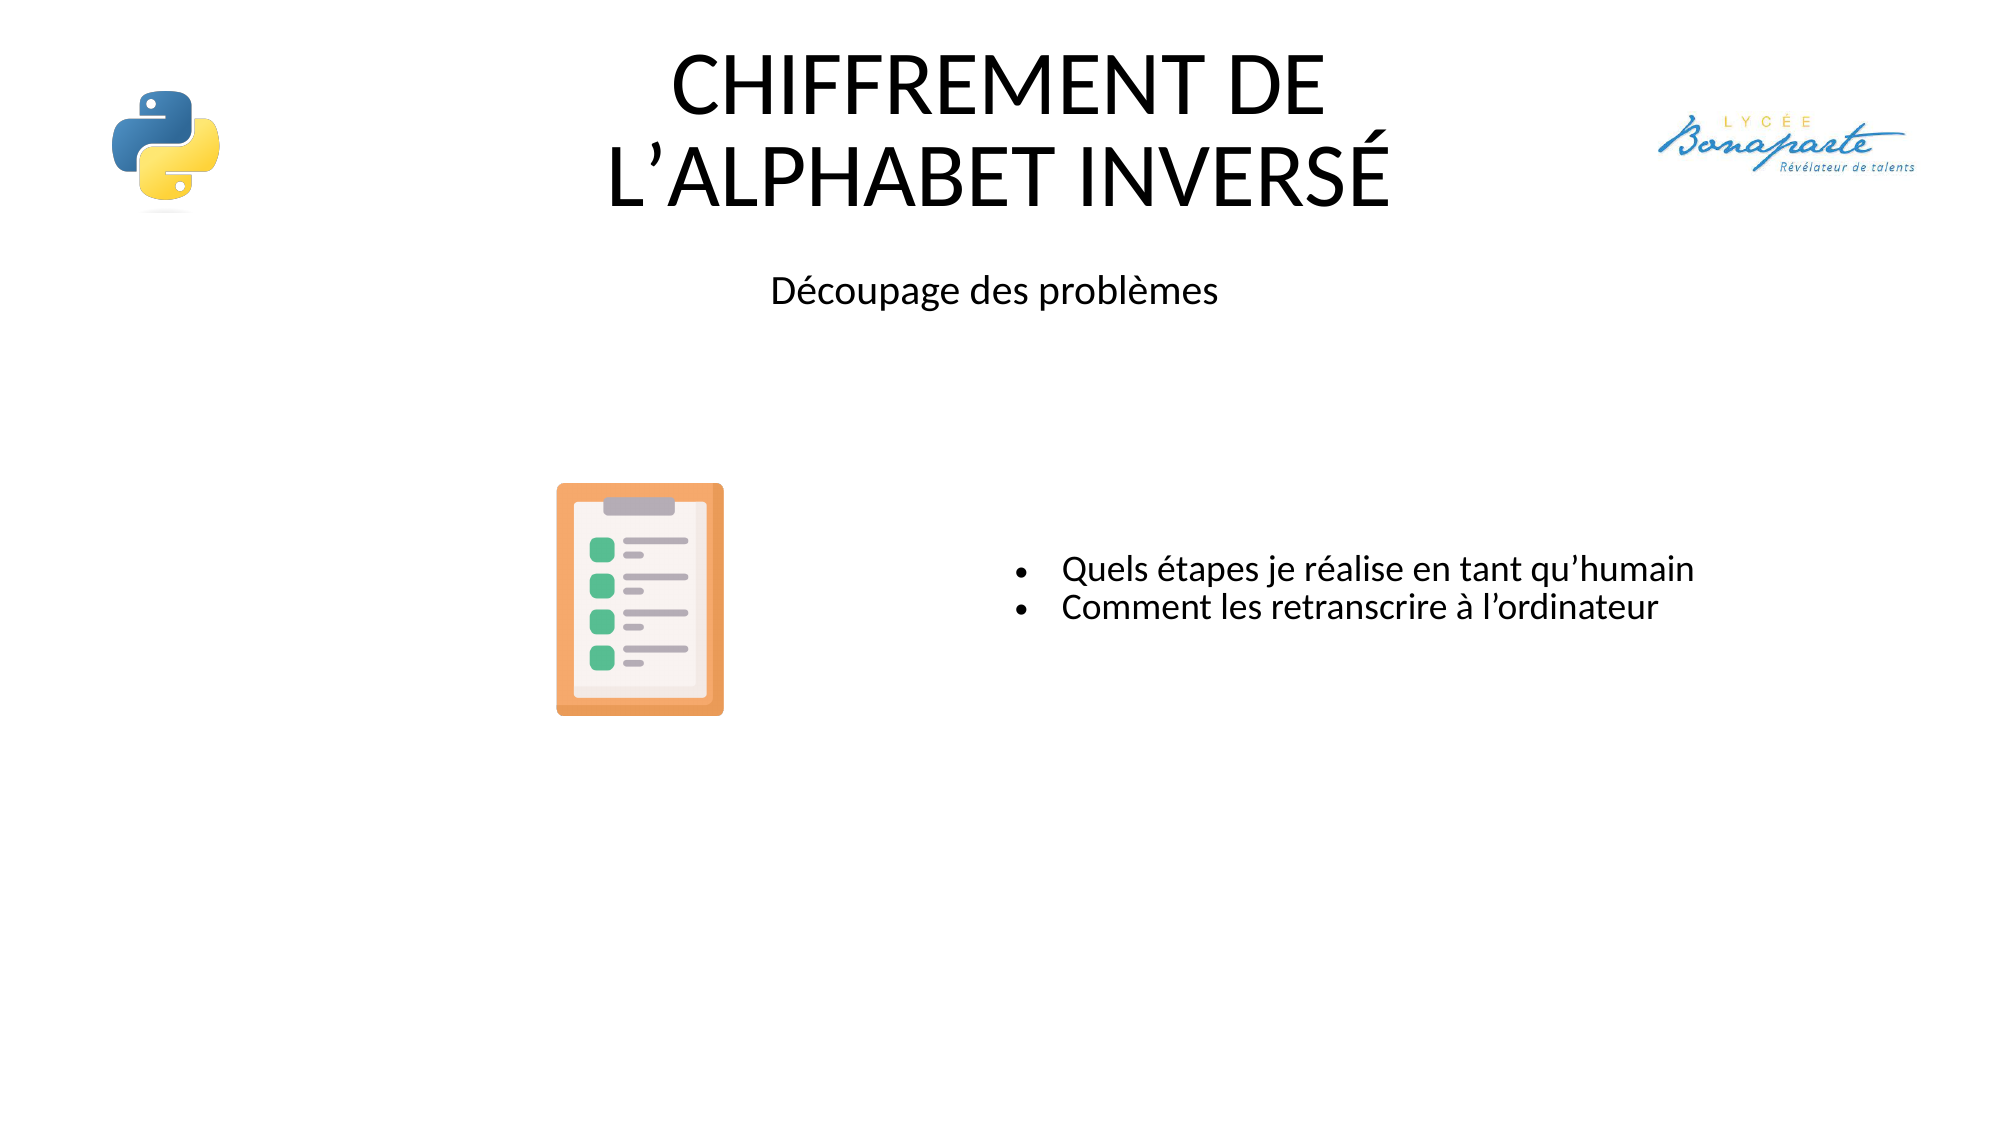

CHIFFREMENT DE L’ALPHABET INVERSÉ
Découpage des problèmes
Quels étapes je réalise en tant qu’humain
Comment les retranscrire à l’ordinateur